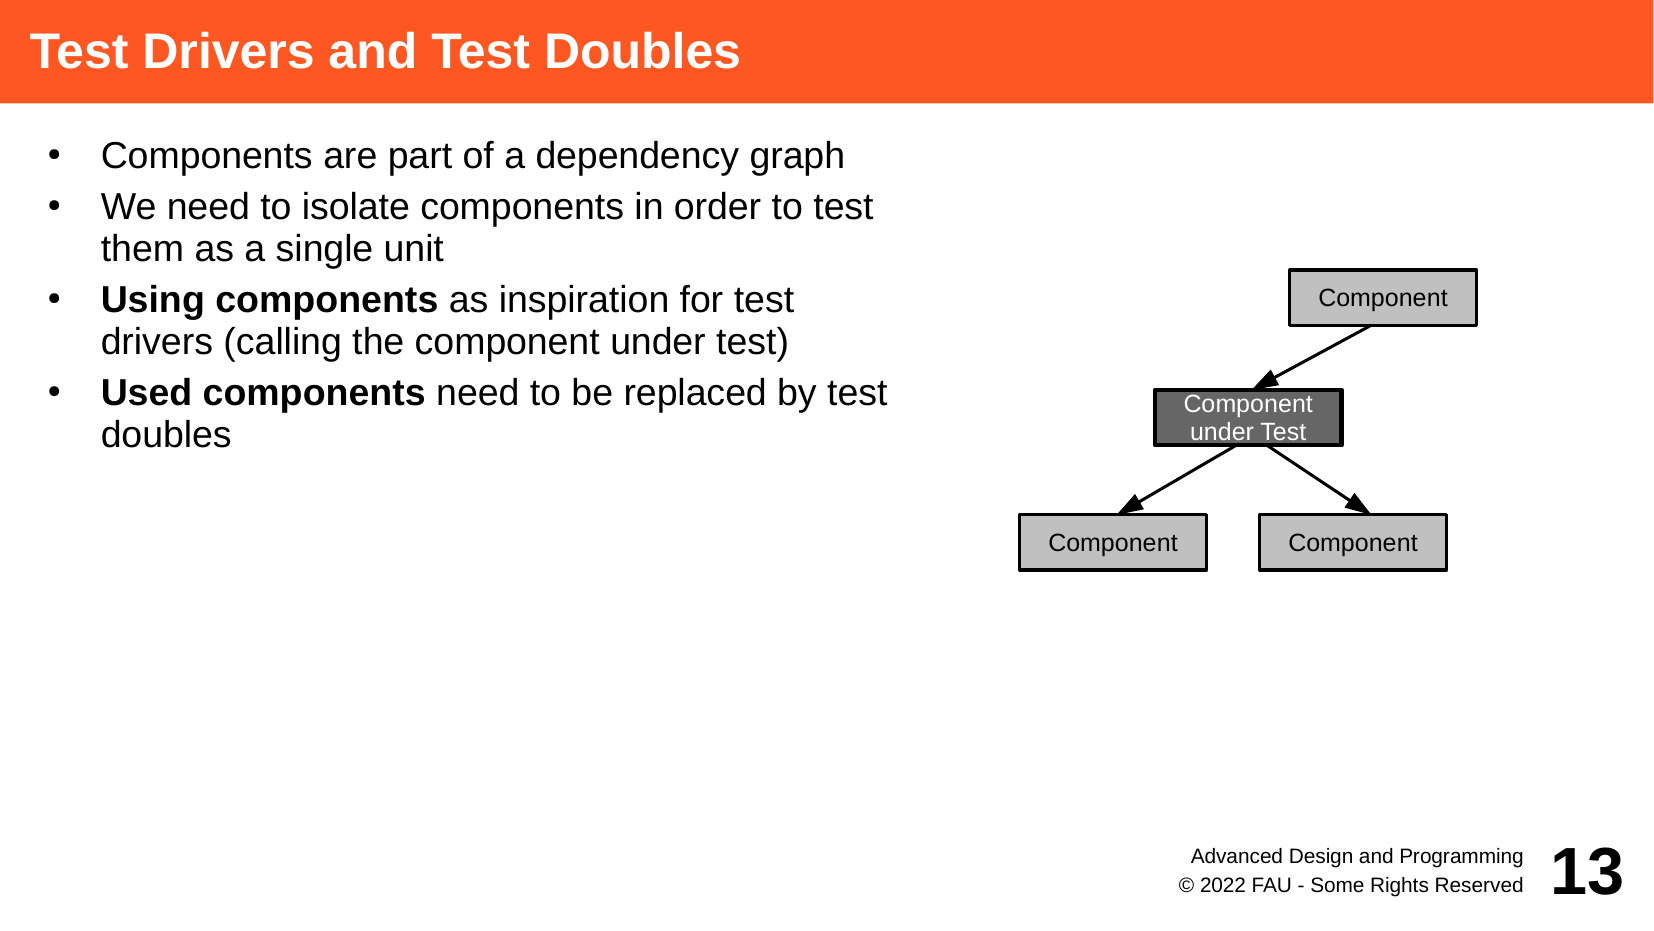

# Test Drivers and Test Doubles
Components are part of a dependency graph
We need to isolate components in order to test them as a single unit
Using components as inspiration for test drivers (calling the component under test)
Used components need to be replaced by test doubles
Component
Component
under Test
Component
Component
Advanced Design and Programming
13
© 2022 FAU - Some Rights Reserved